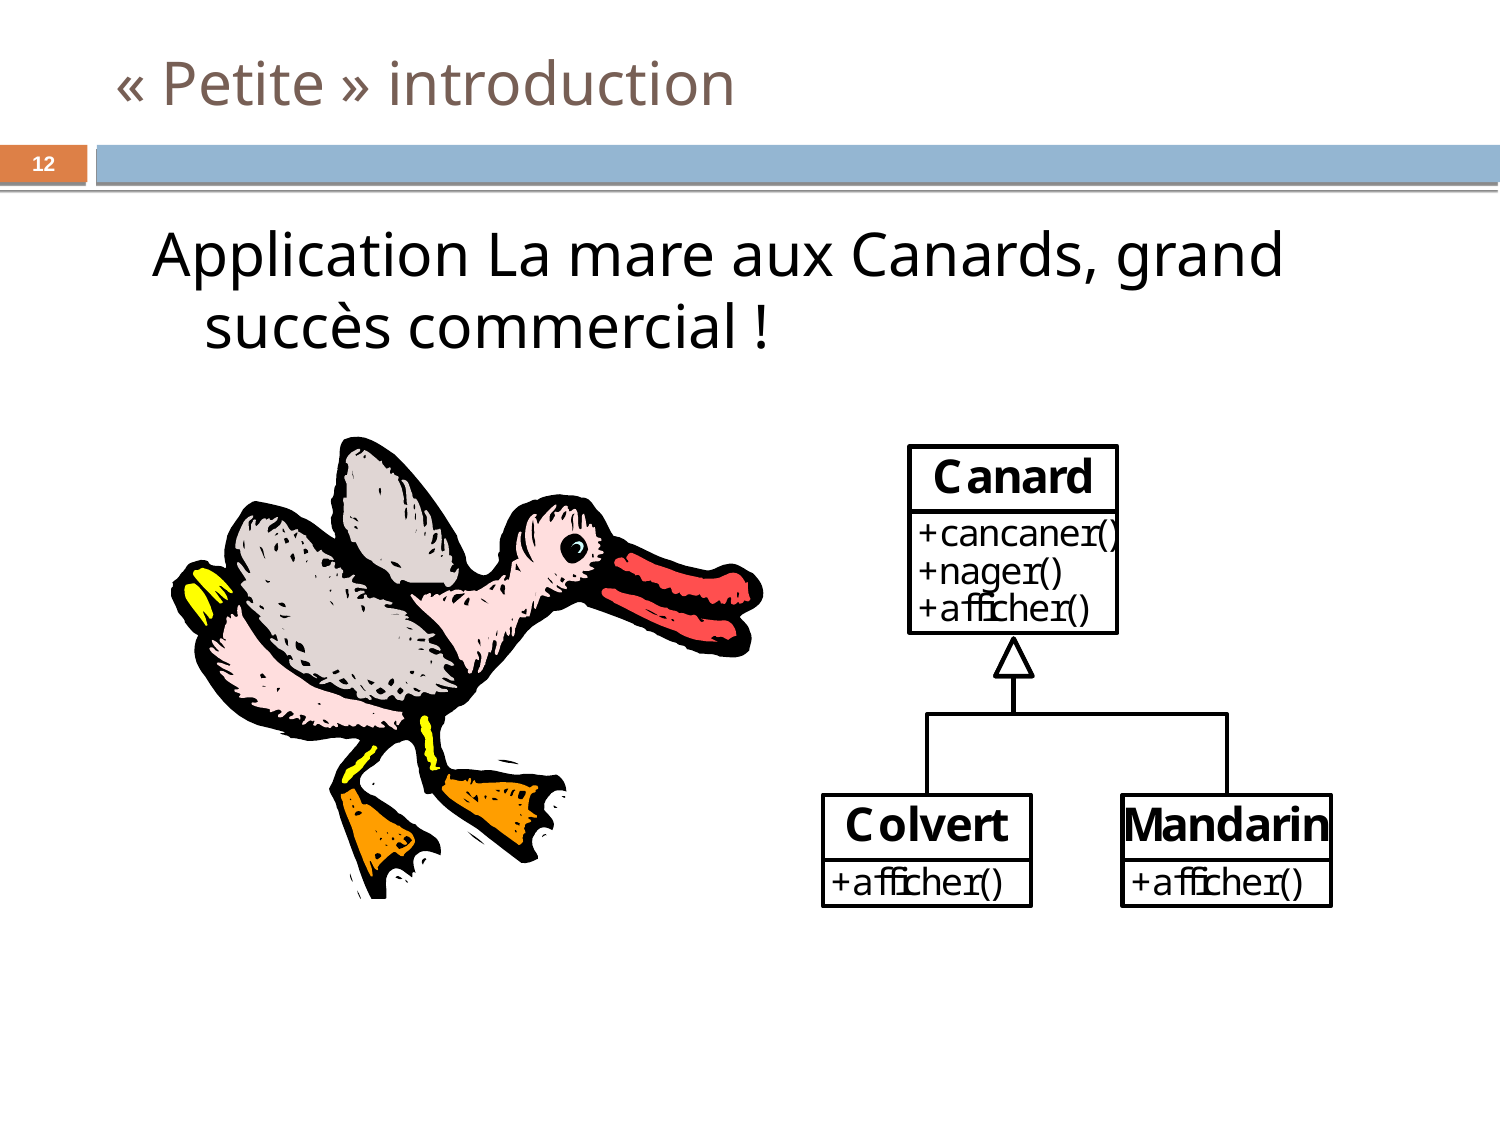

# « Petite » introduction
Application La mare aux Canards, grand succès commercial !